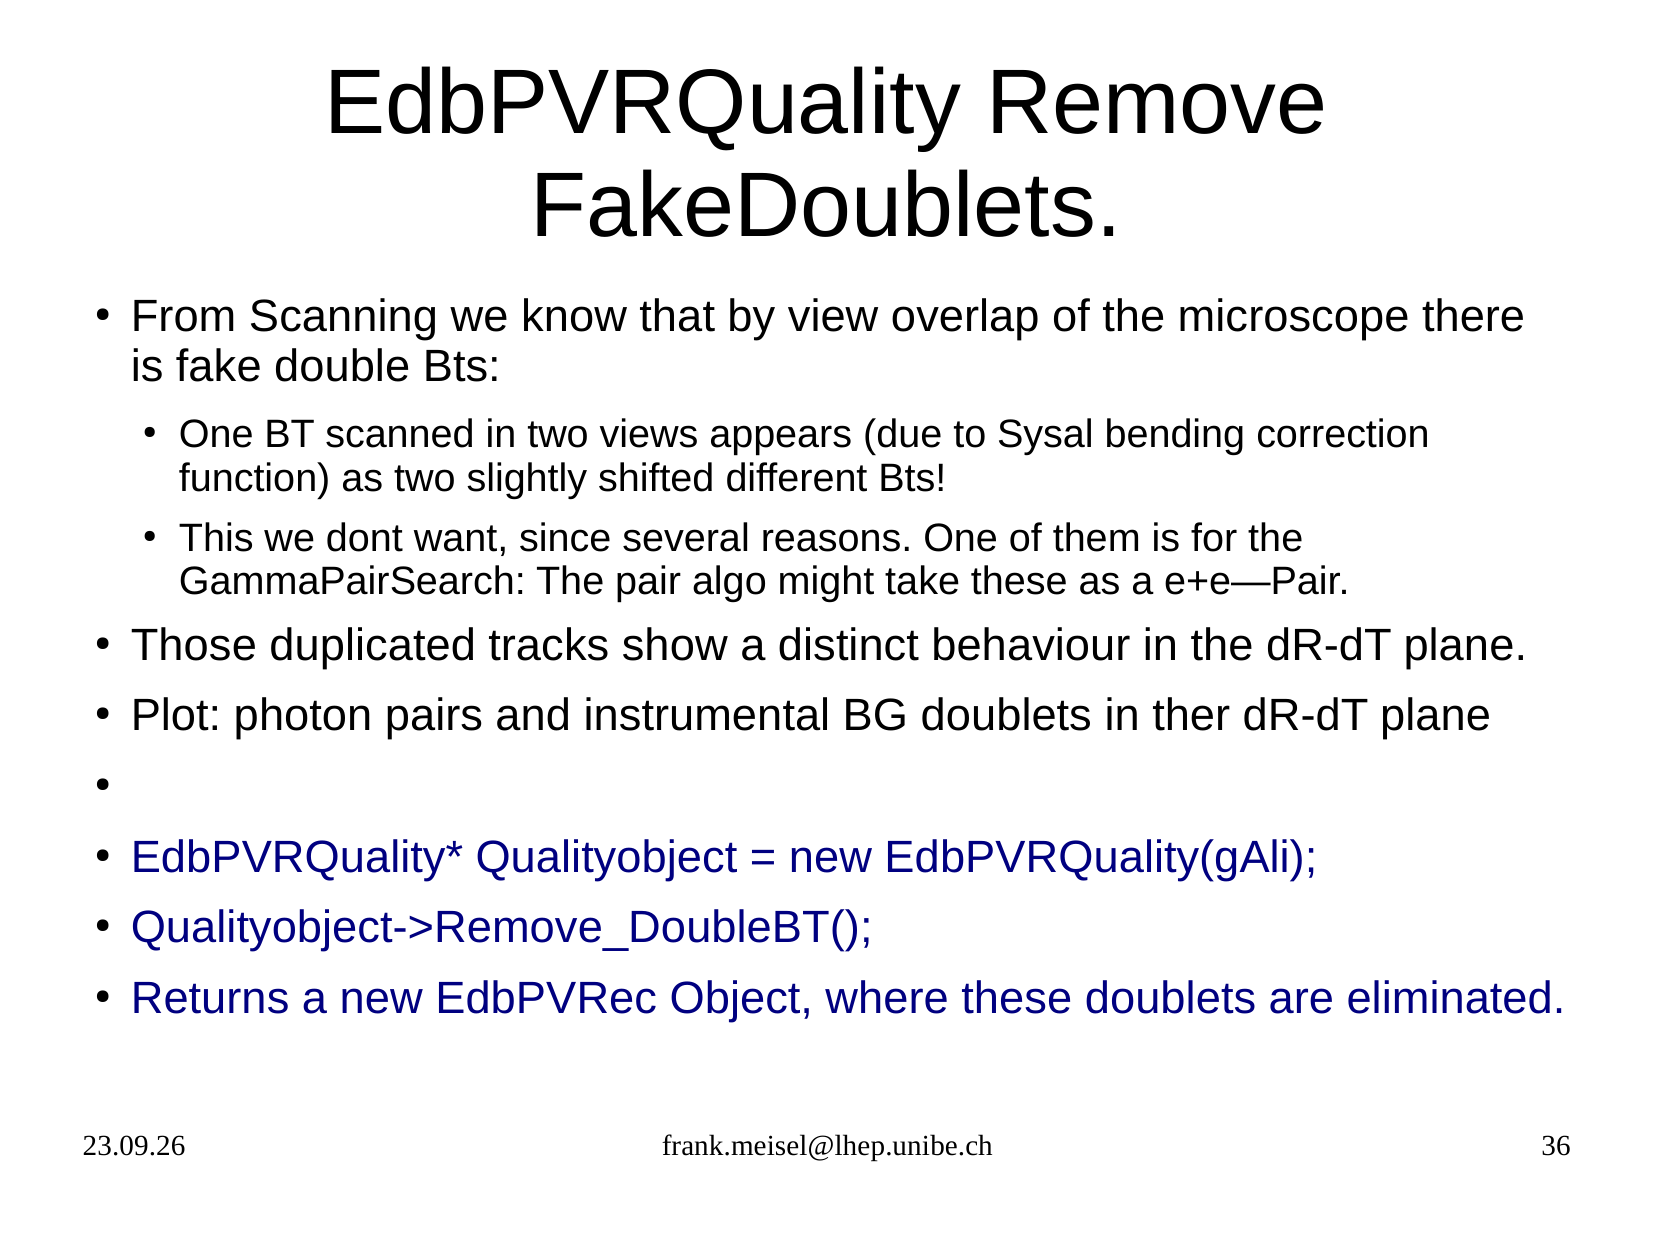

# EdbPVRQuality Remove FakeDoublets.
From Scanning we know that by view overlap of the microscope there is fake double Bts:
One BT scanned in two views appears (due to Sysal bending correction function) as two slightly shifted different Bts!
This we dont want, since several reasons. One of them is for the GammaPairSearch: The pair algo might take these as a e+e—Pair.
Those duplicated tracks show a distinct behaviour in the dR-dT plane.
Plot: photon pairs and instrumental BG doublets in ther dR-dT plane
EdbPVRQuality* Qualityobject = new EdbPVRQuality(gAli);
Qualityobject->Remove_DoubleBT();
Returns a new EdbPVRec Object, where these doublets are eliminated.
frank.meisel@lhep.unibe.ch
36